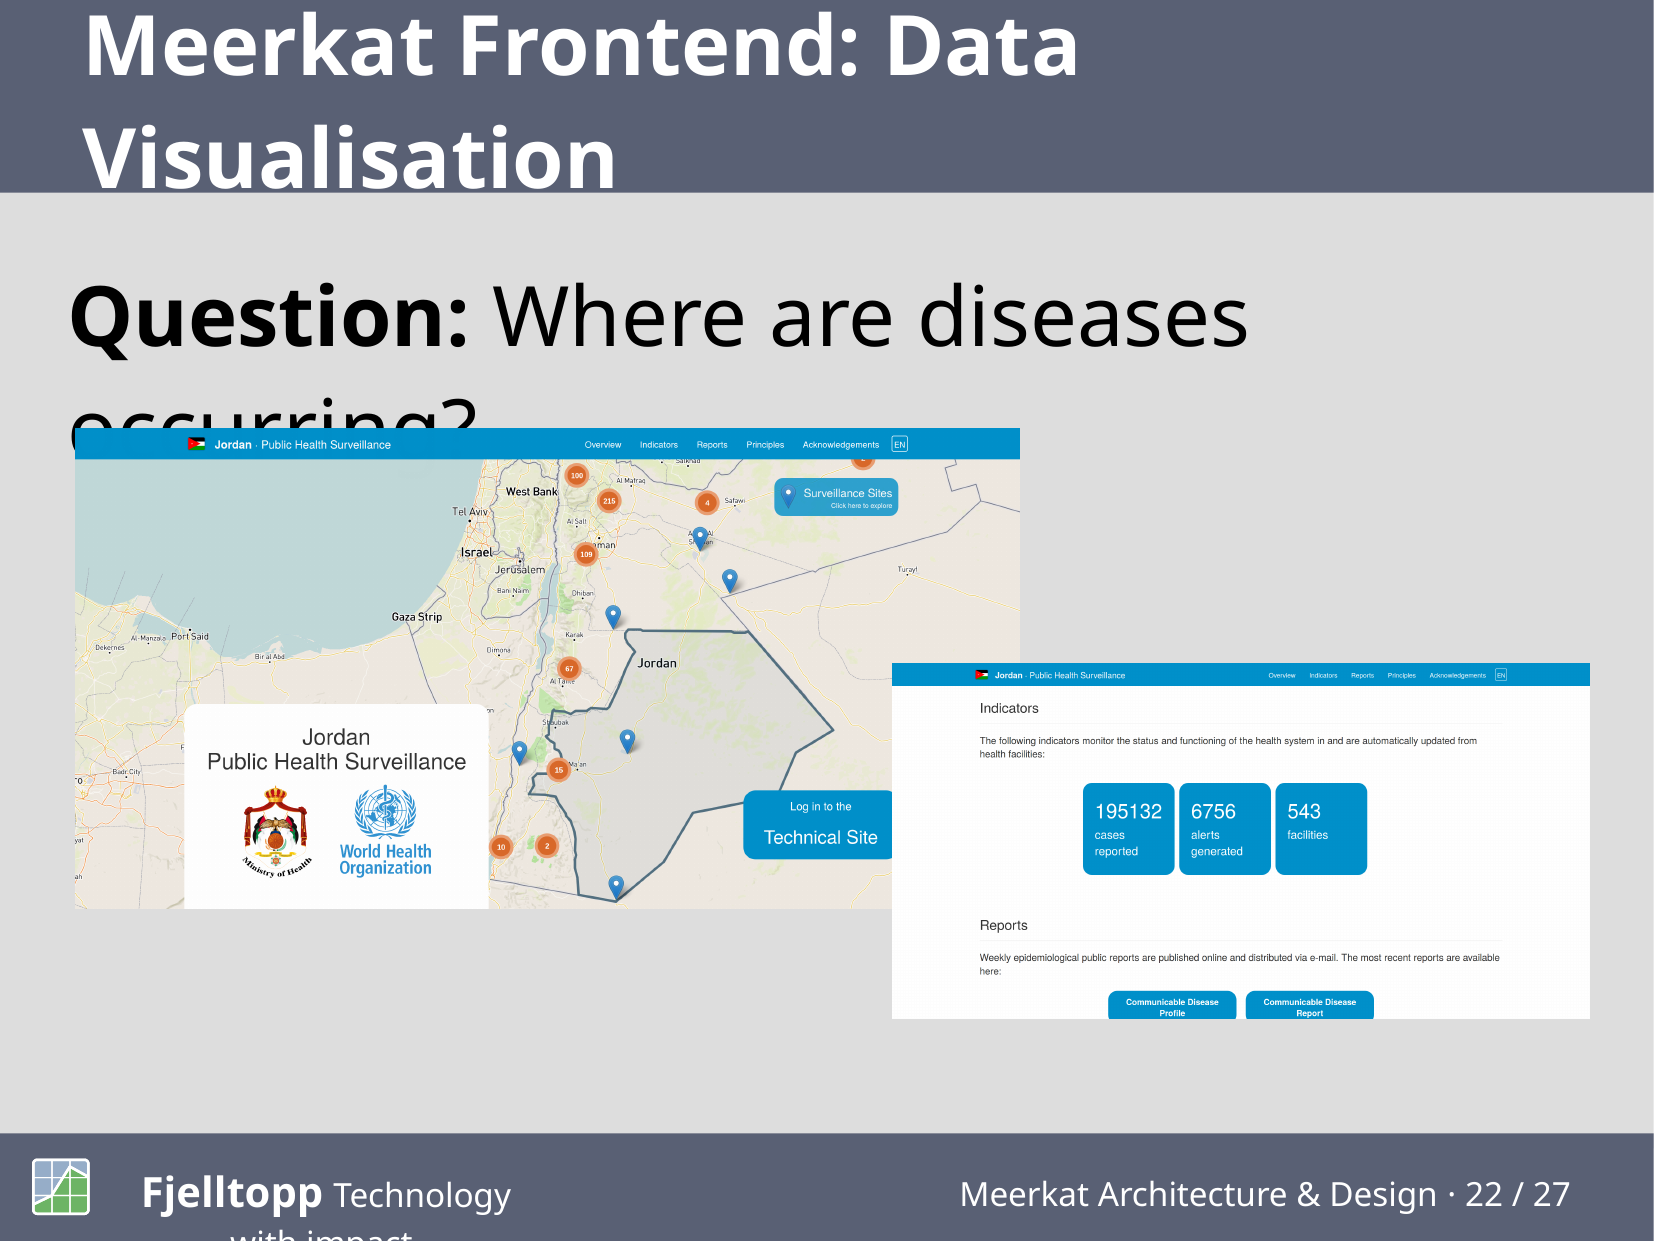

# Meerkat Frontend: Data Visualisation
Question: Where are diseases occurring?
22